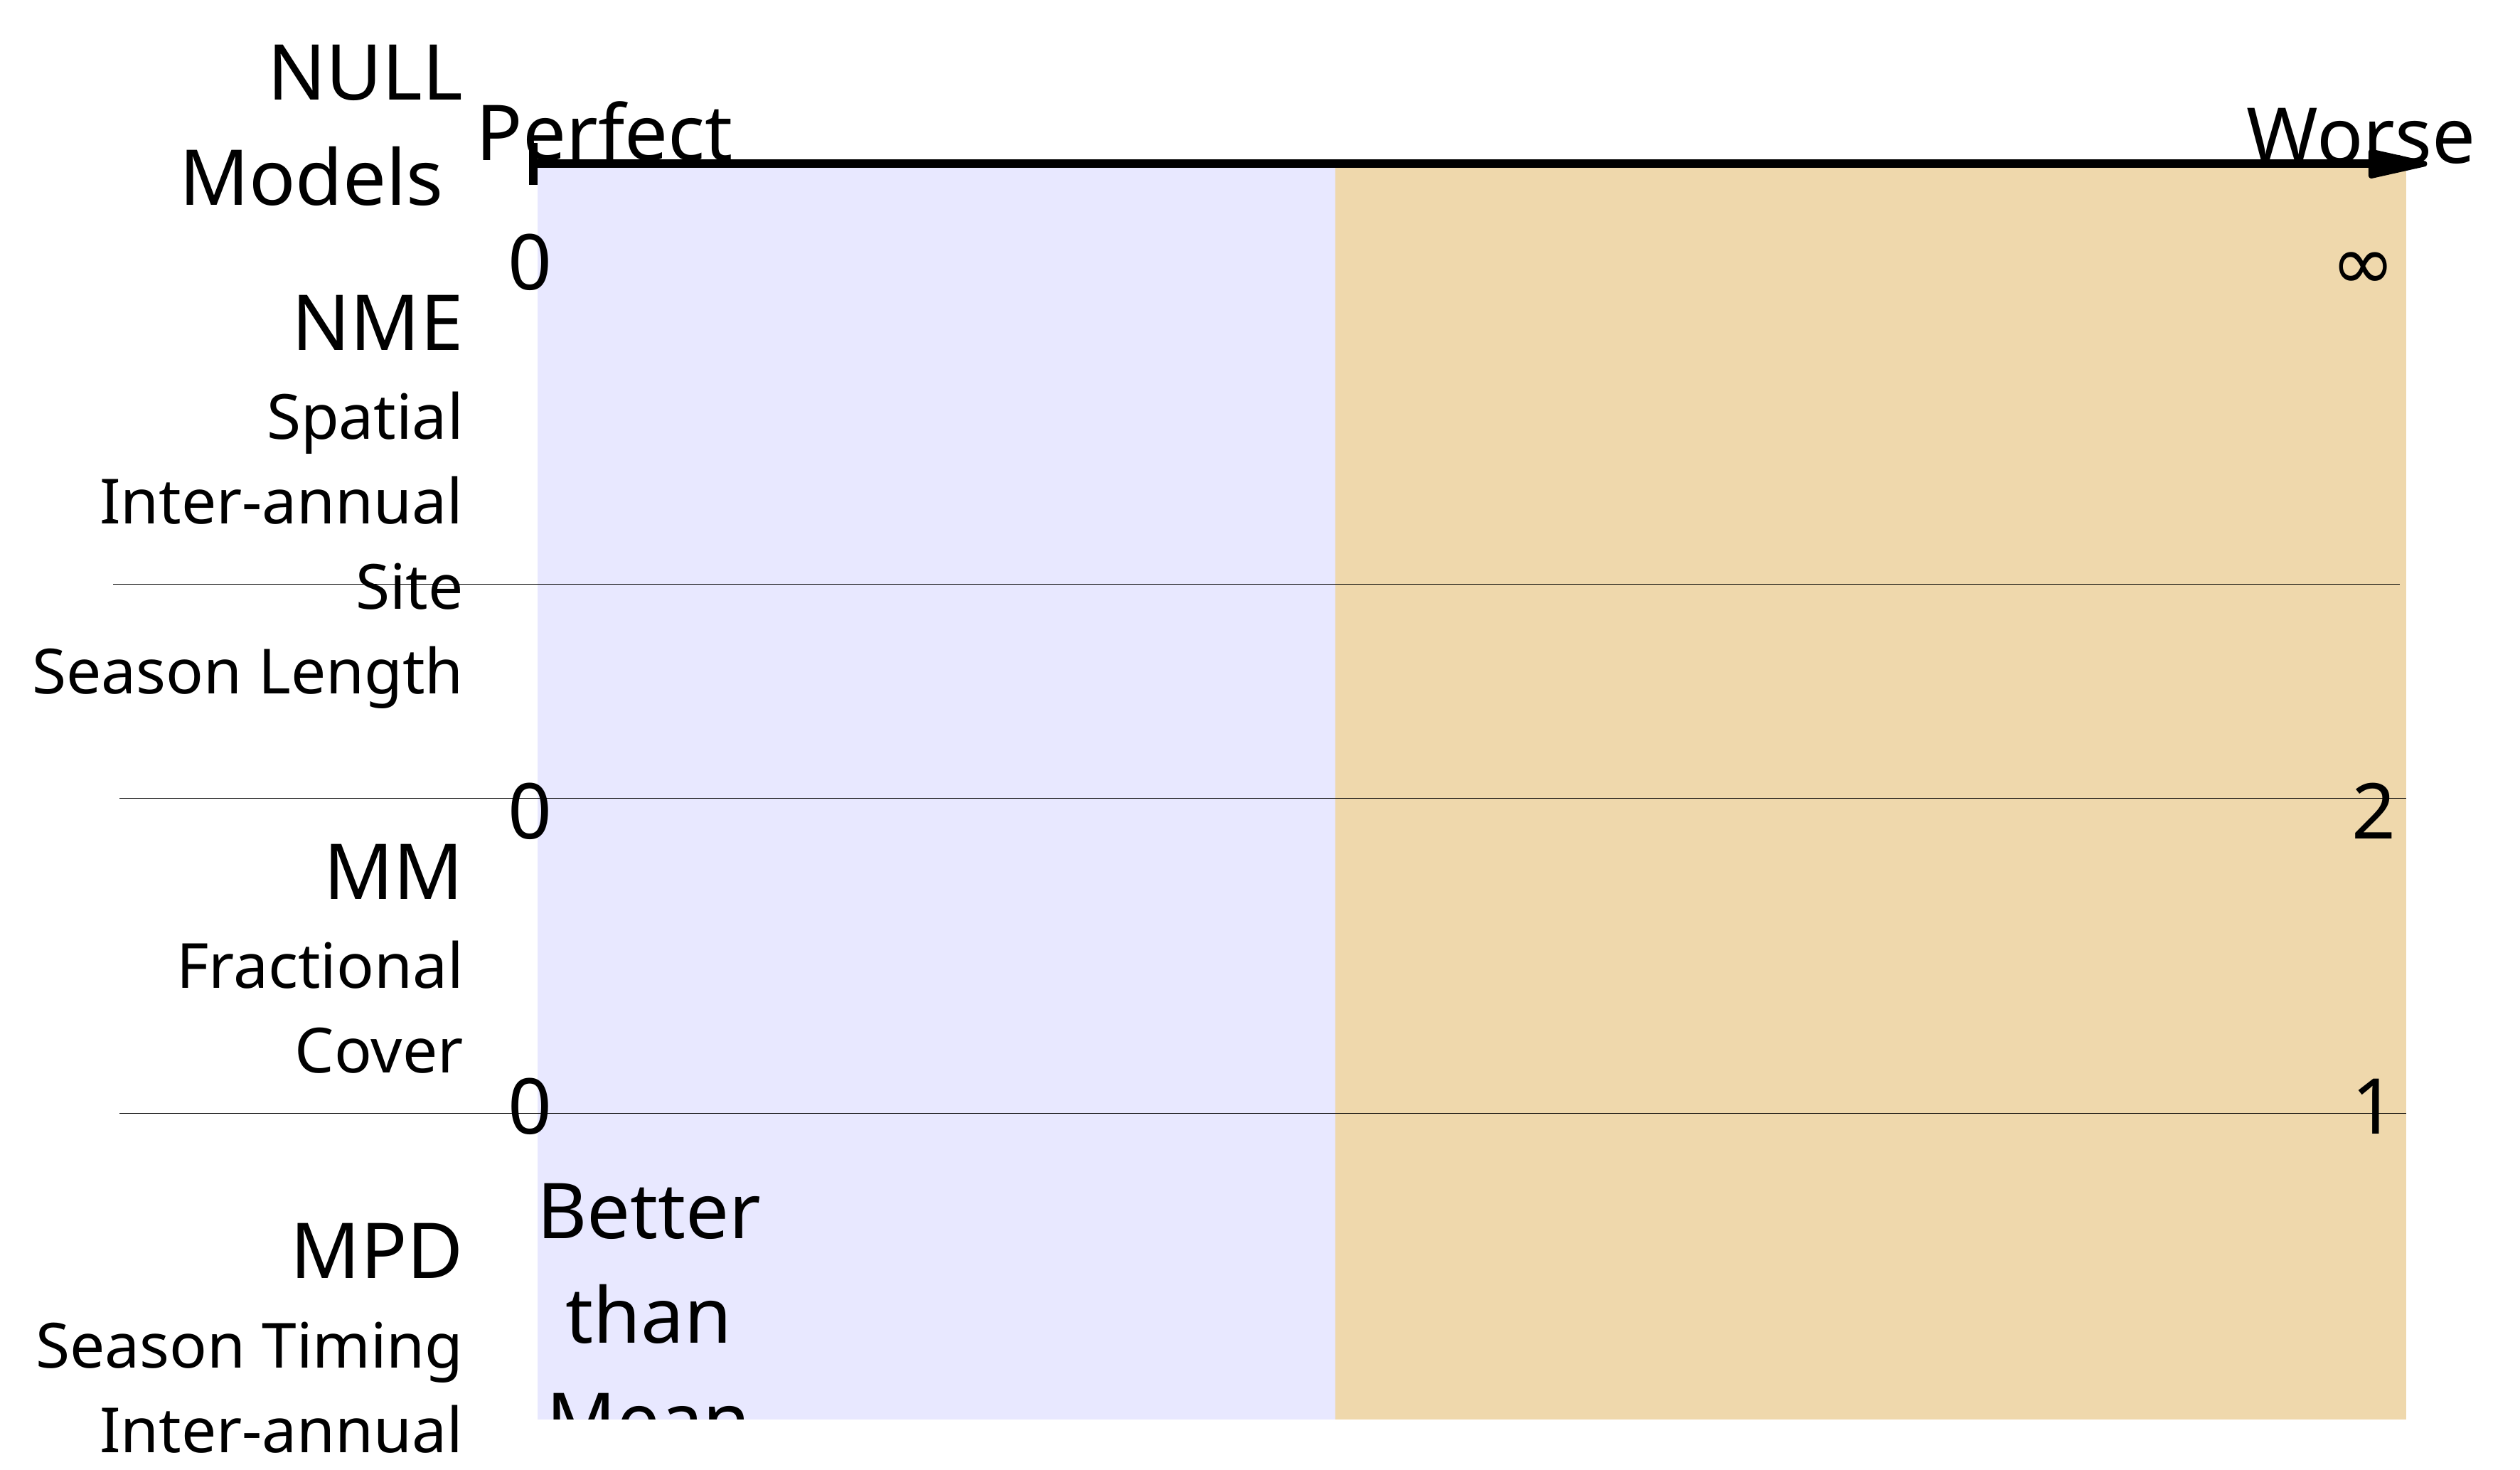

NULL
Models
NME
Spatial
Inter-annual
Site
Season Length
MM
Fractional Cover
MPD
Season Timing
Inter-annual oscillations
Interpretation
Perfect
Worse
 0
0
0
 ∞
2
1
~ 6 months out of phase
Better than Mean